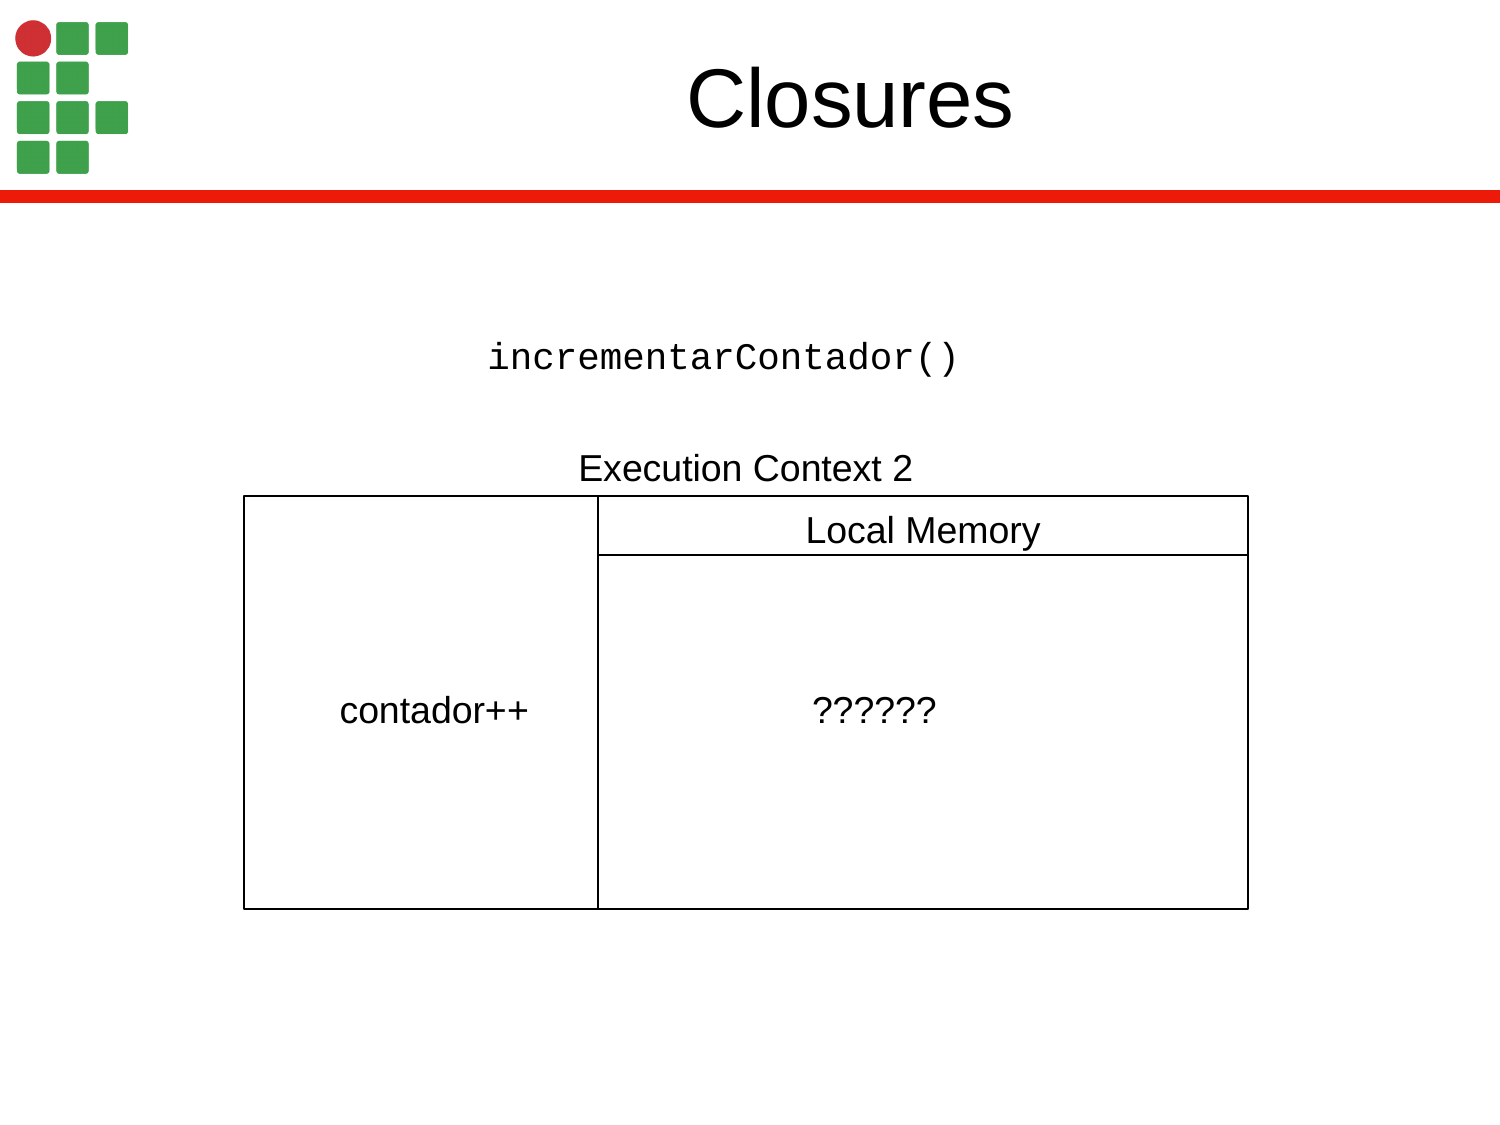

# Closures
incrementarContador()
Execution Context 2
Local Memory
??????
contador++